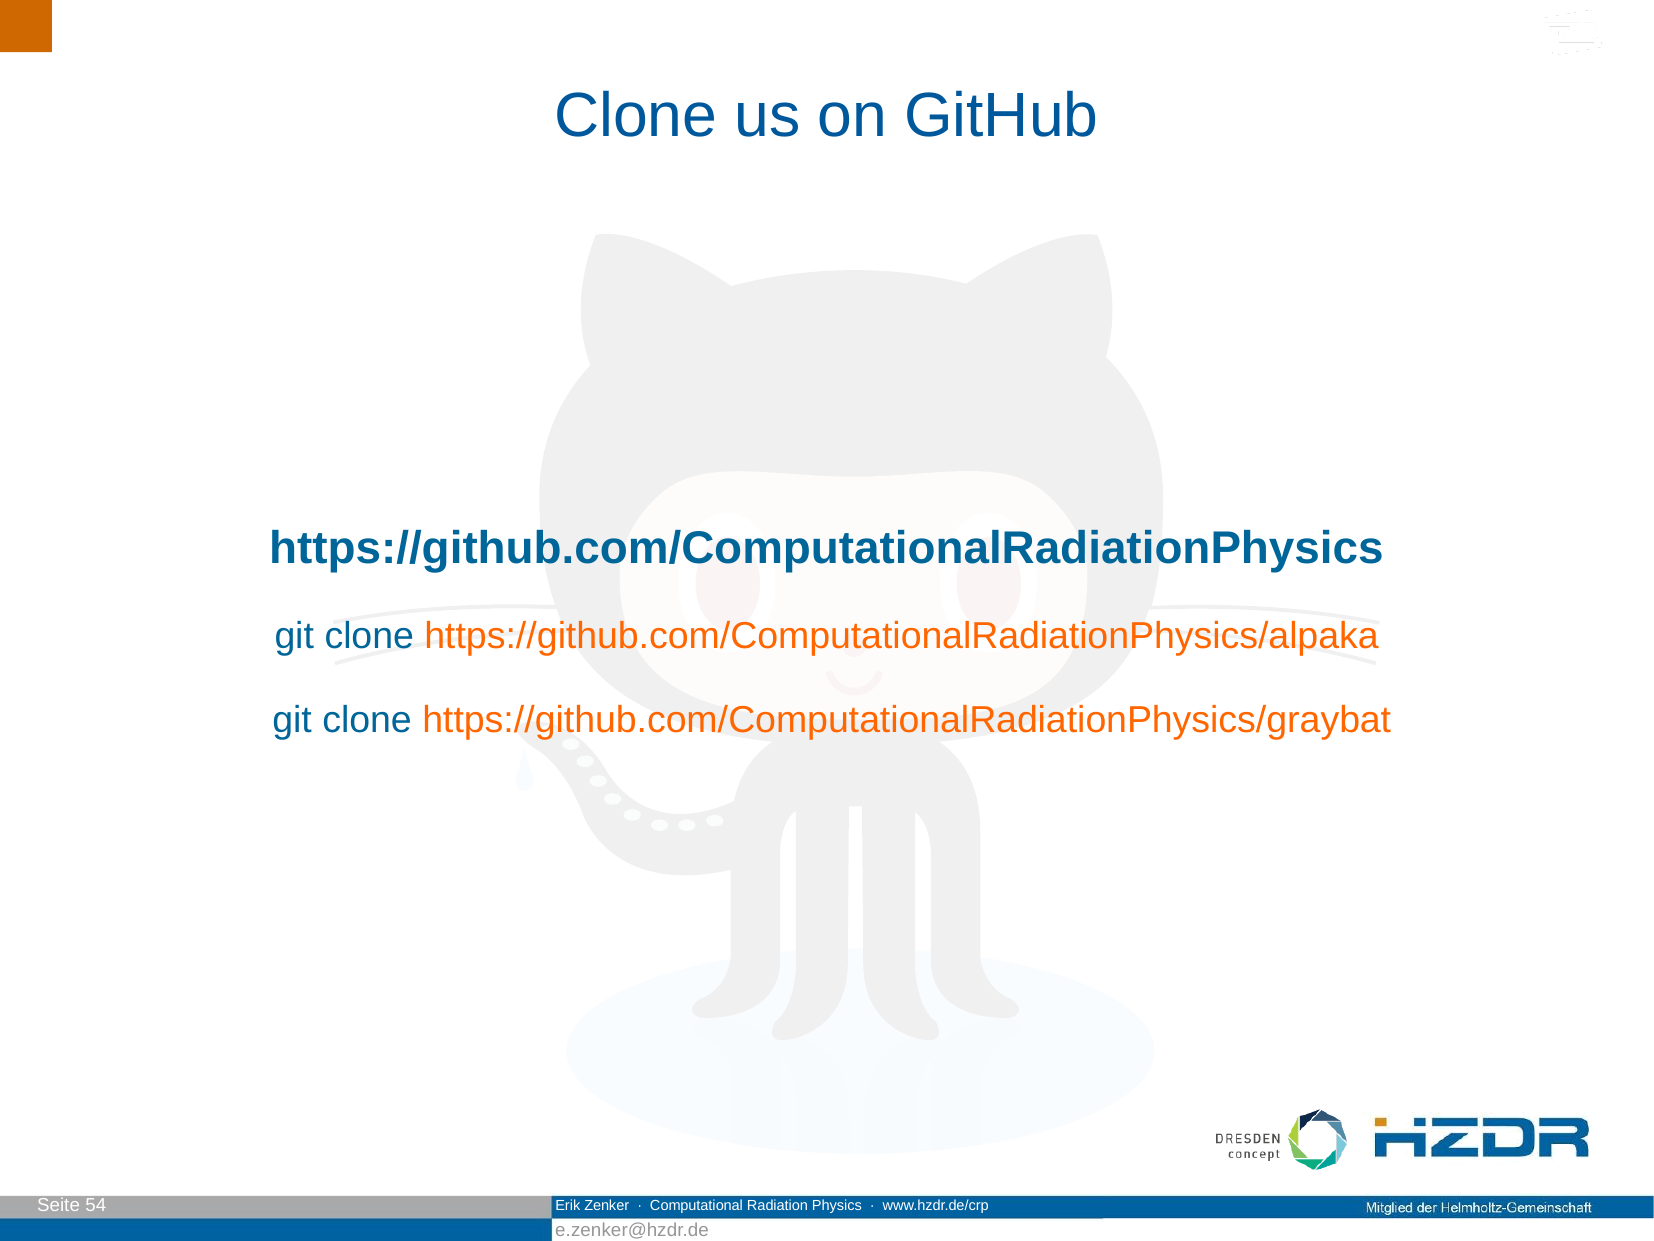

# Clone us on GitHub
https://github.com/ComputationalRadiationPhysics
git clone https://github.com/ComputationalRadiationPhysics/alpaka
 git clone https://github.com/ComputationalRadiationPhysics/graybat